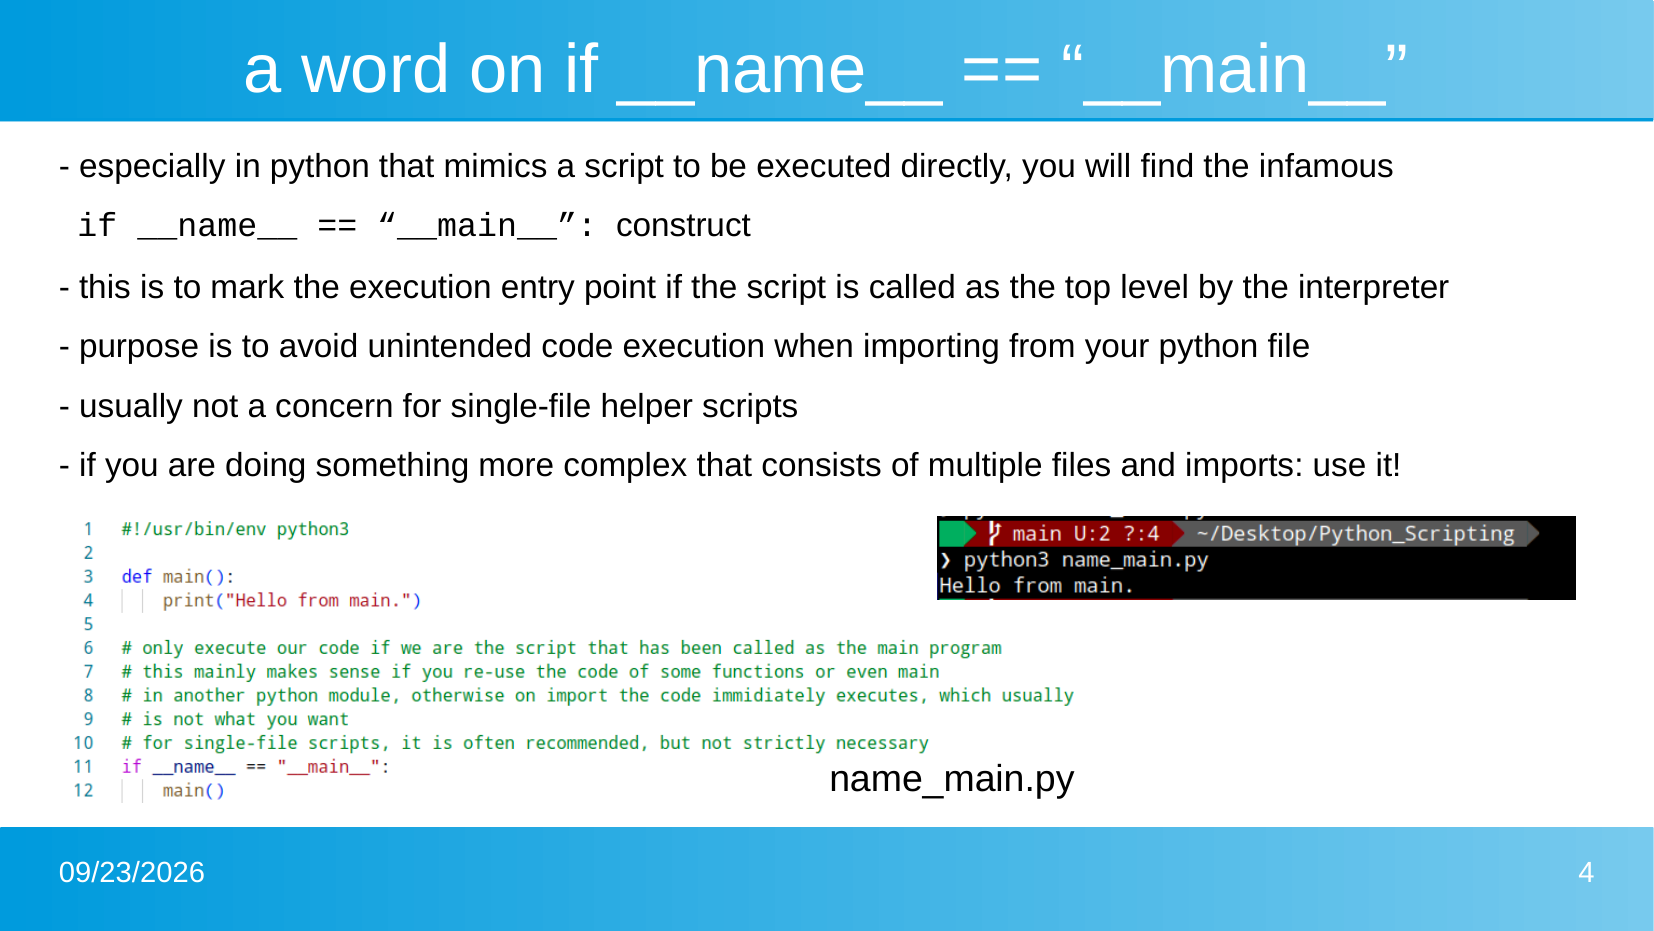

# a word on if __name__ == “__main__”
- especially in python that mimics a script to be executed directly, you will find the infamous
 if __name__ == “__main__”: construct
- this is to mark the execution entry point if the script is called as the top level by the interpreter
- purpose is to avoid unintended code execution when importing from your python file
- usually not a concern for single-file helper scripts
- if you are doing something more complex that consists of multiple files and imports: use it!
name_main.py
4